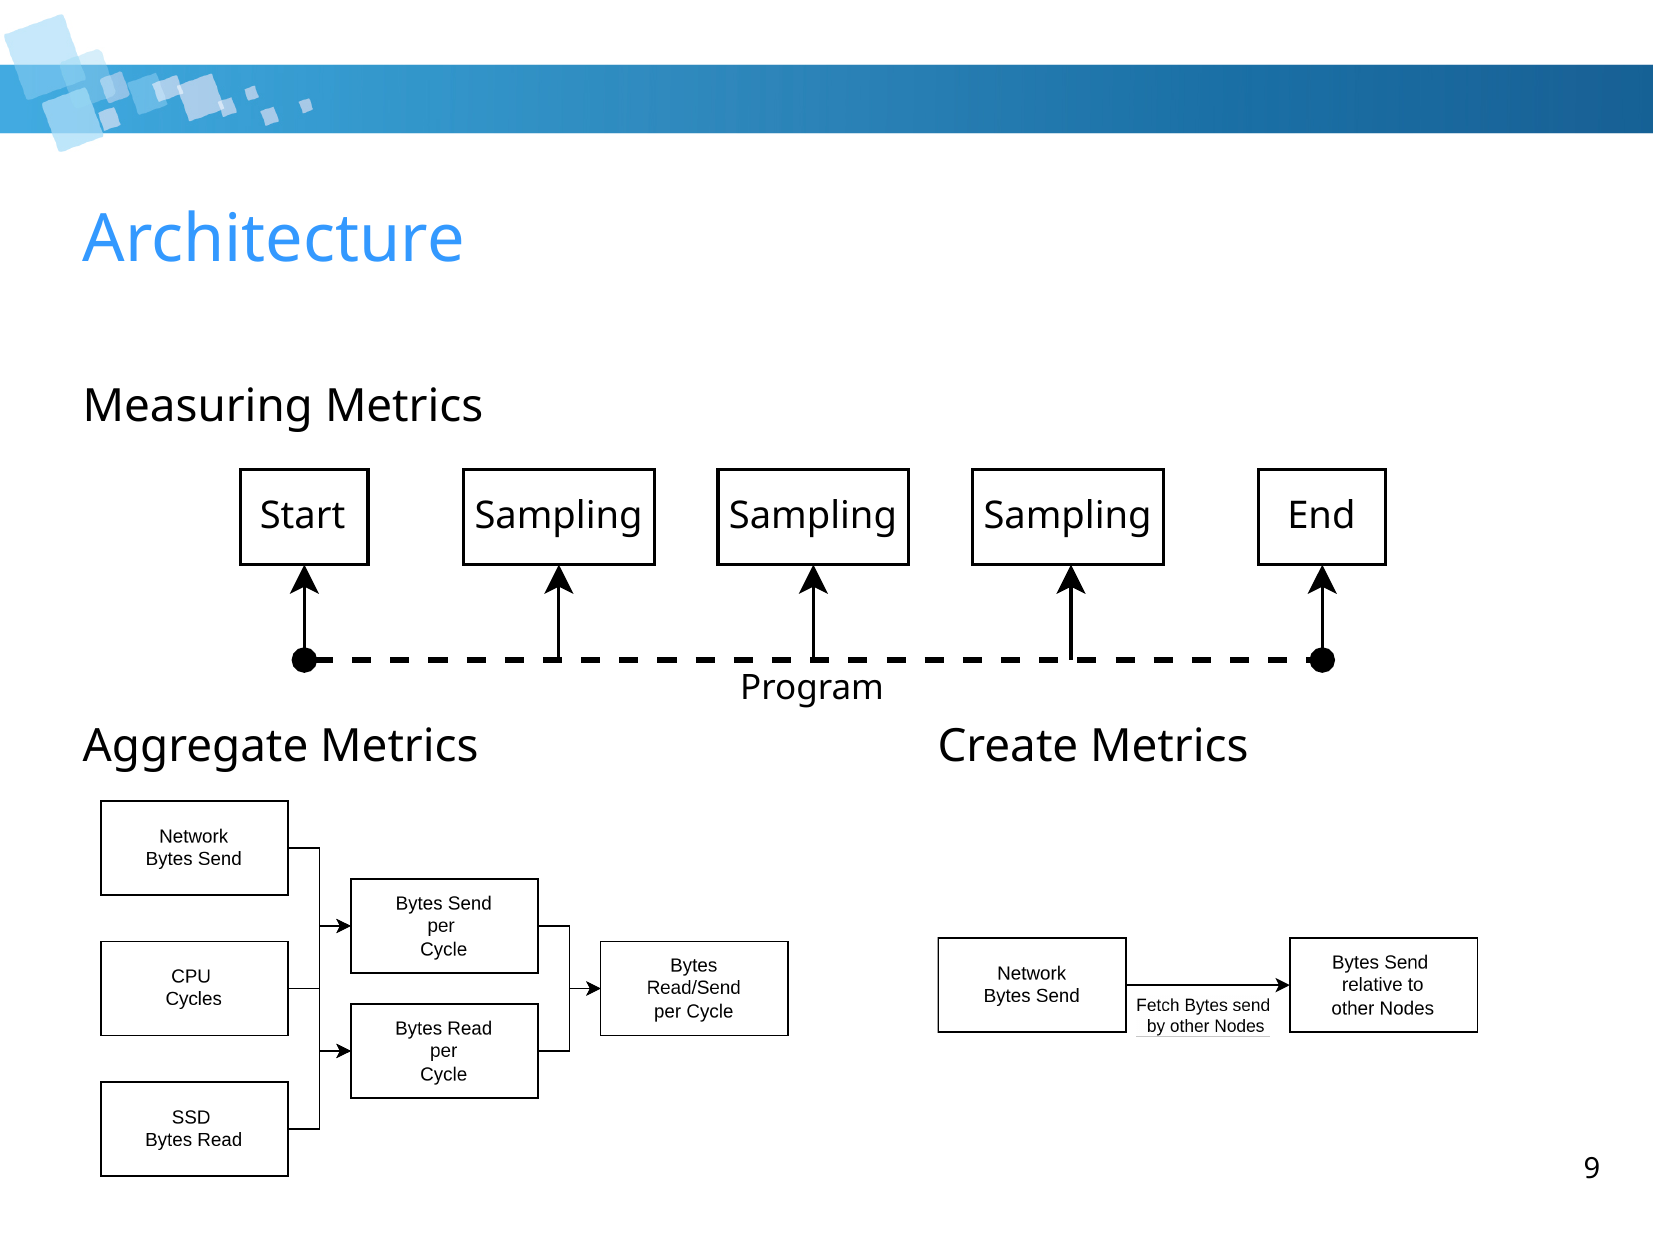

# Architecture
Measuring Metrics
Aggregate Metrics
Create Metrics
9